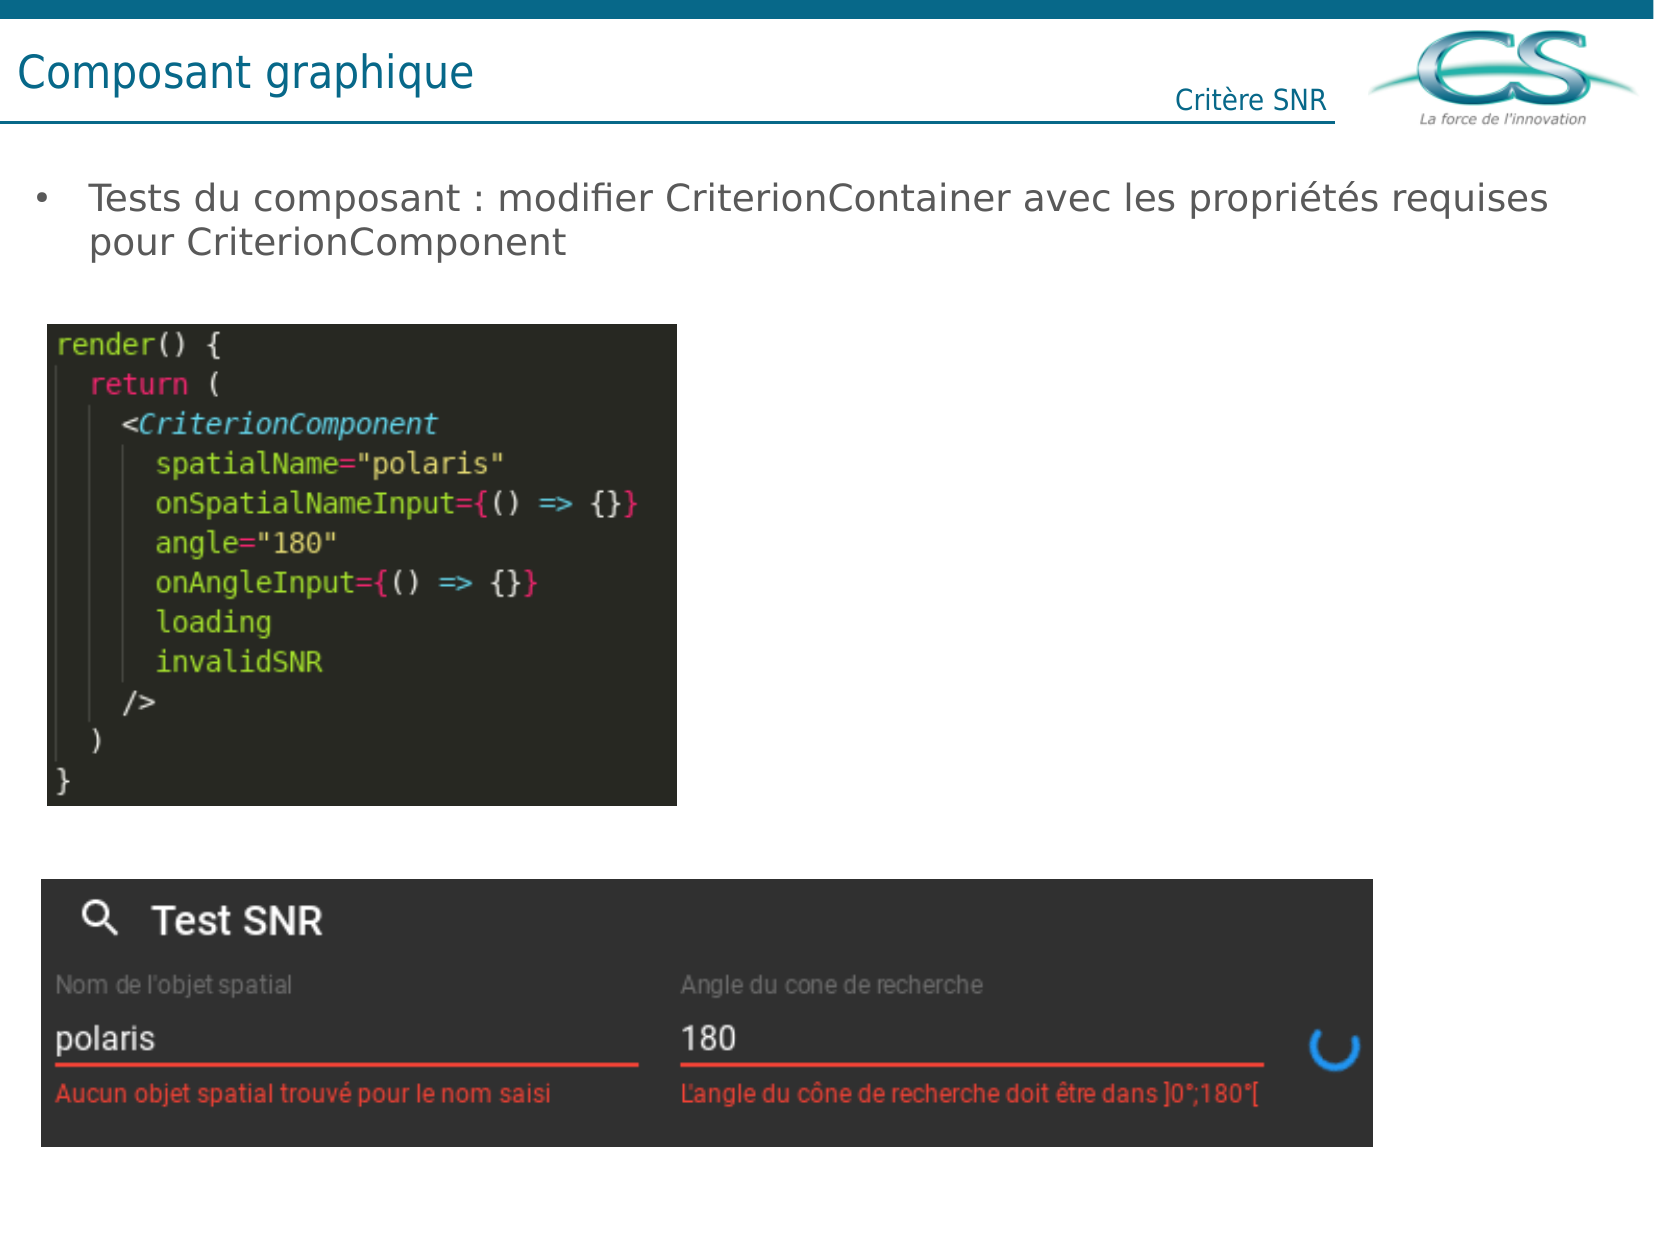

Composant graphique
Critère SNR
# Tests du composant : modifier CriterionContainer avec les propriétés requises pour CriterionComponent